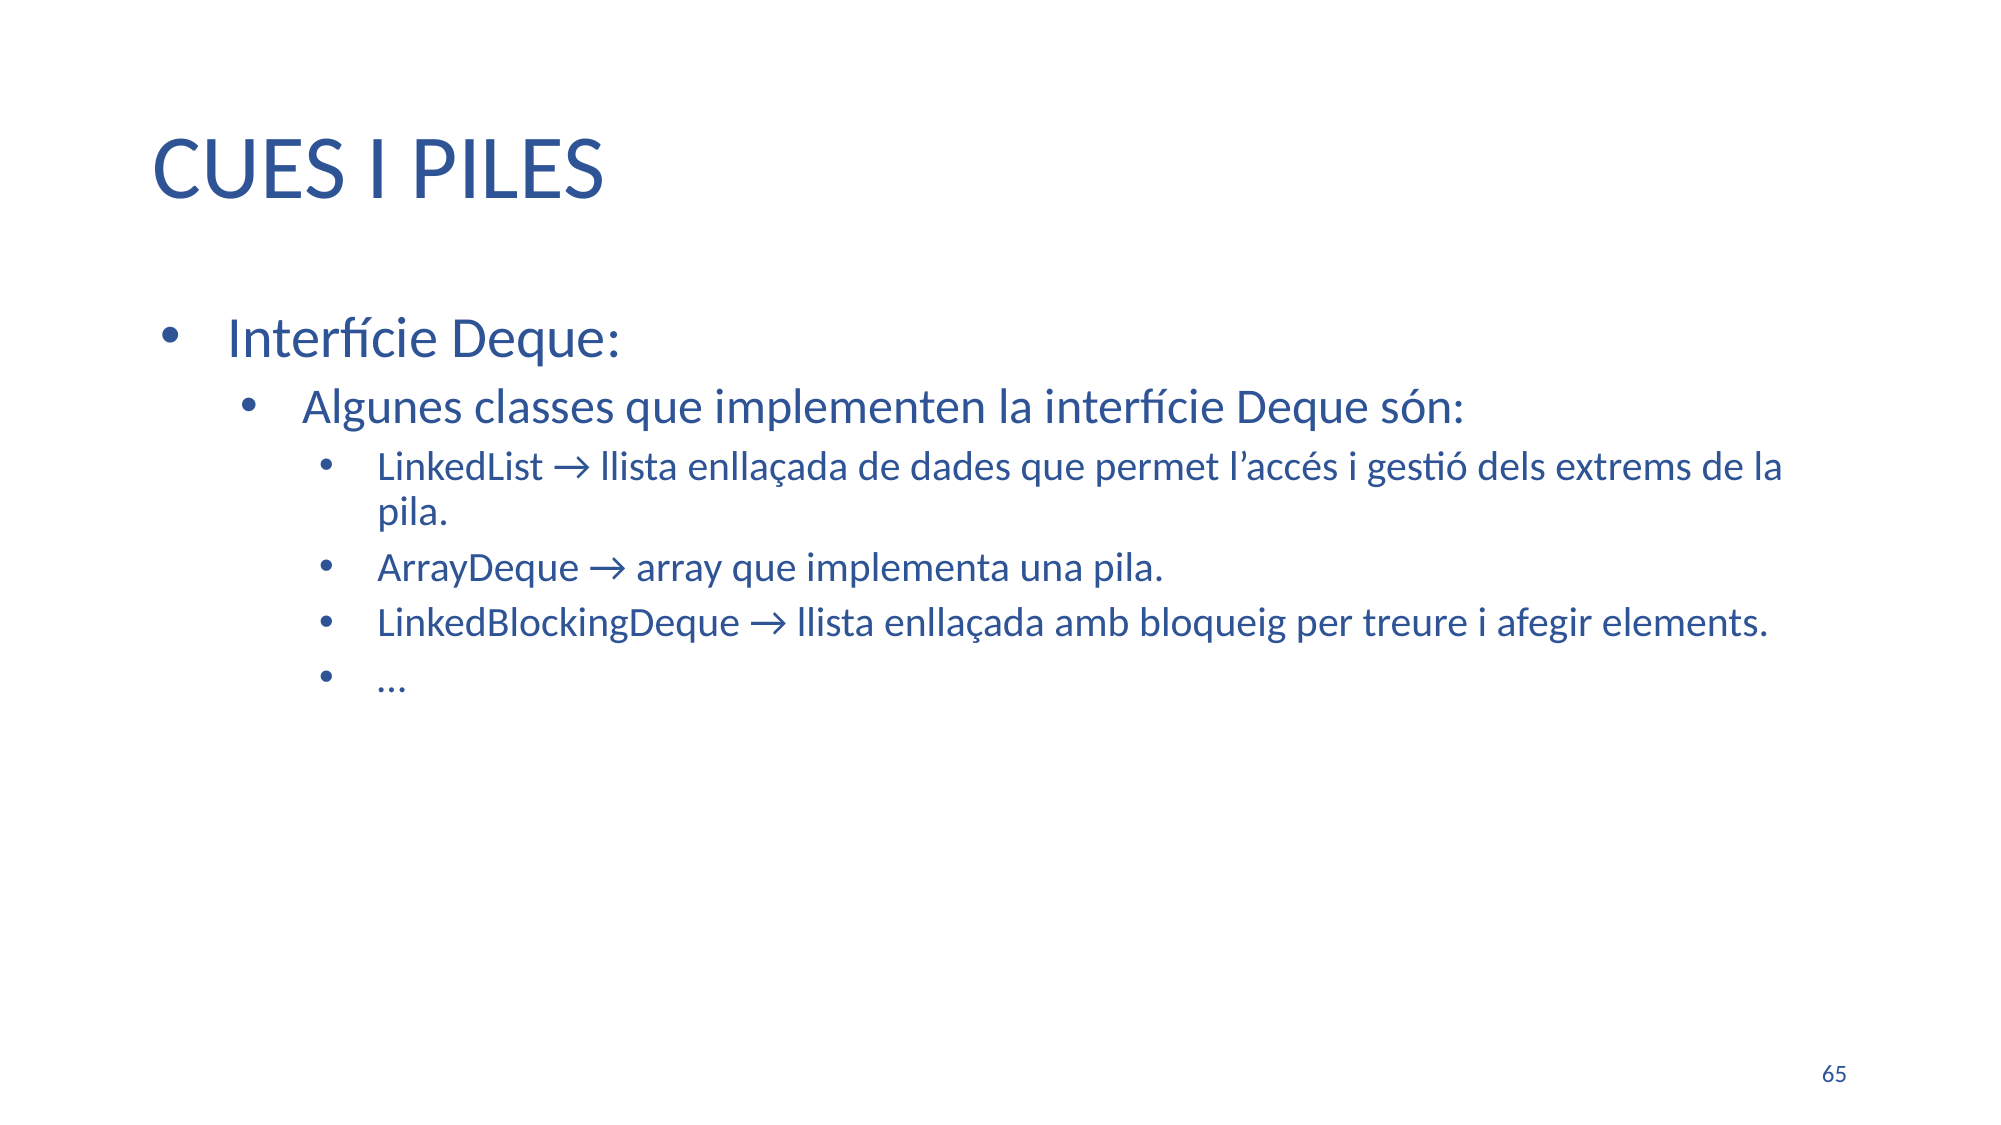

# CUES I PILES
Interfície Deque:
Algunes classes que implementen la interfície Deque són:
LinkedList → llista enllaçada de dades que permet l’accés i gestió dels extrems de la pila.
ArrayDeque → array que implementa una pila.
LinkedBlockingDeque → llista enllaçada amb bloqueig per treure i afegir elements.
…